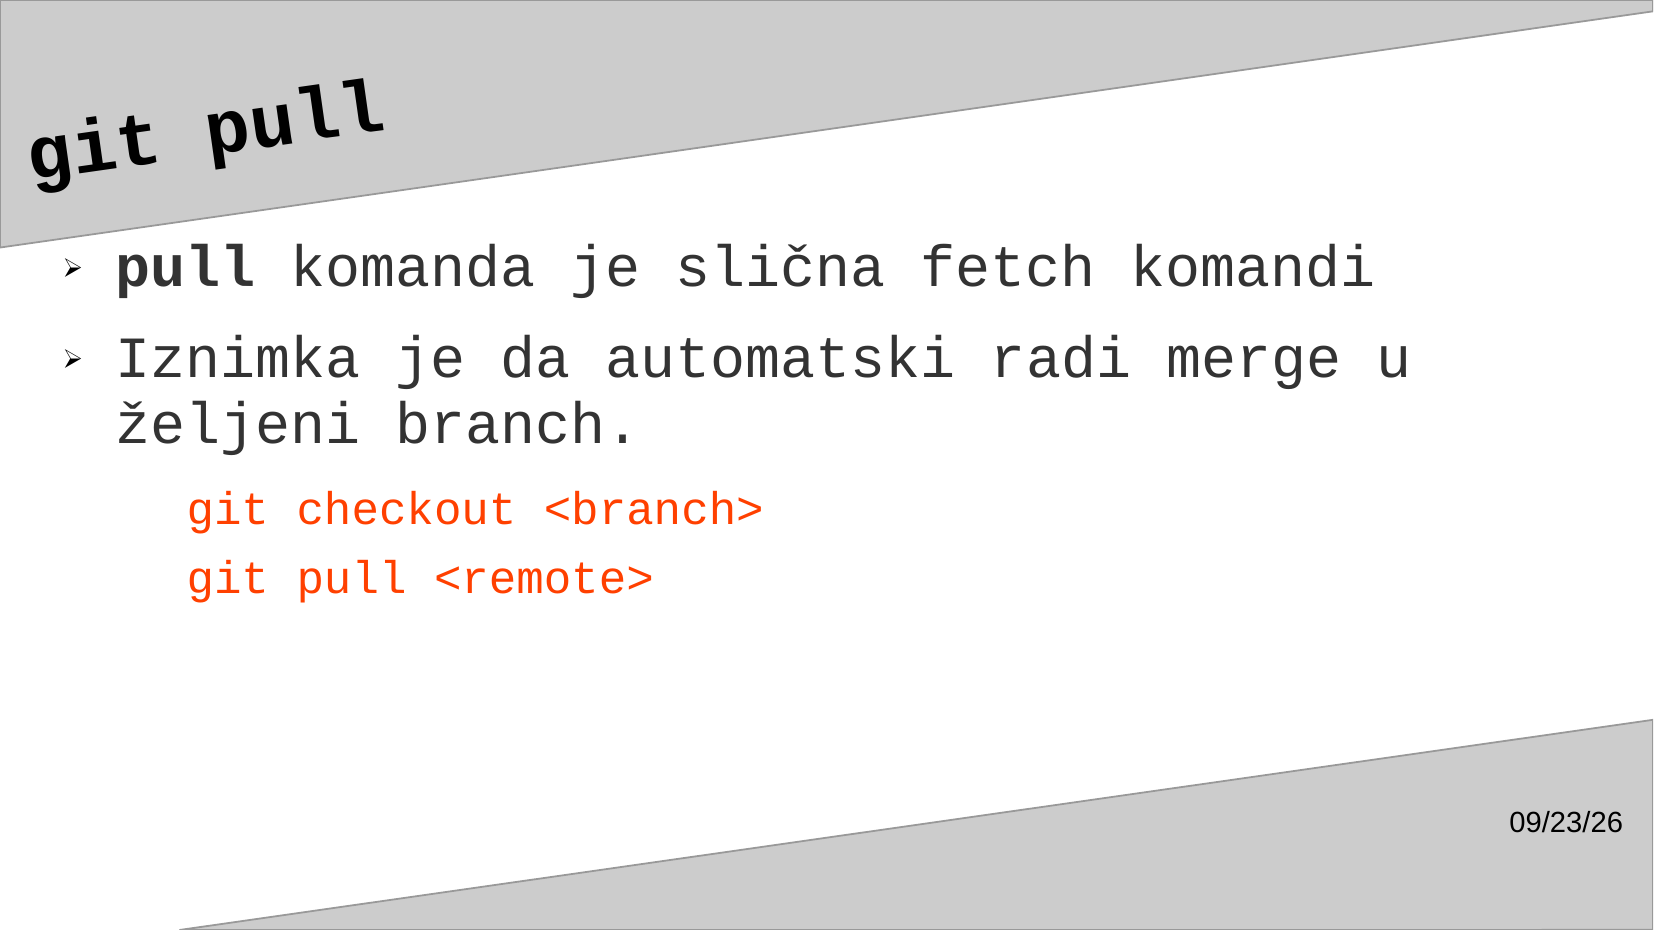

# git pull
pull komanda je slična fetch komandi
Iznimka je da automatski radi merge u željeni branch.
git checkout <branch>
git pull <remote>
107